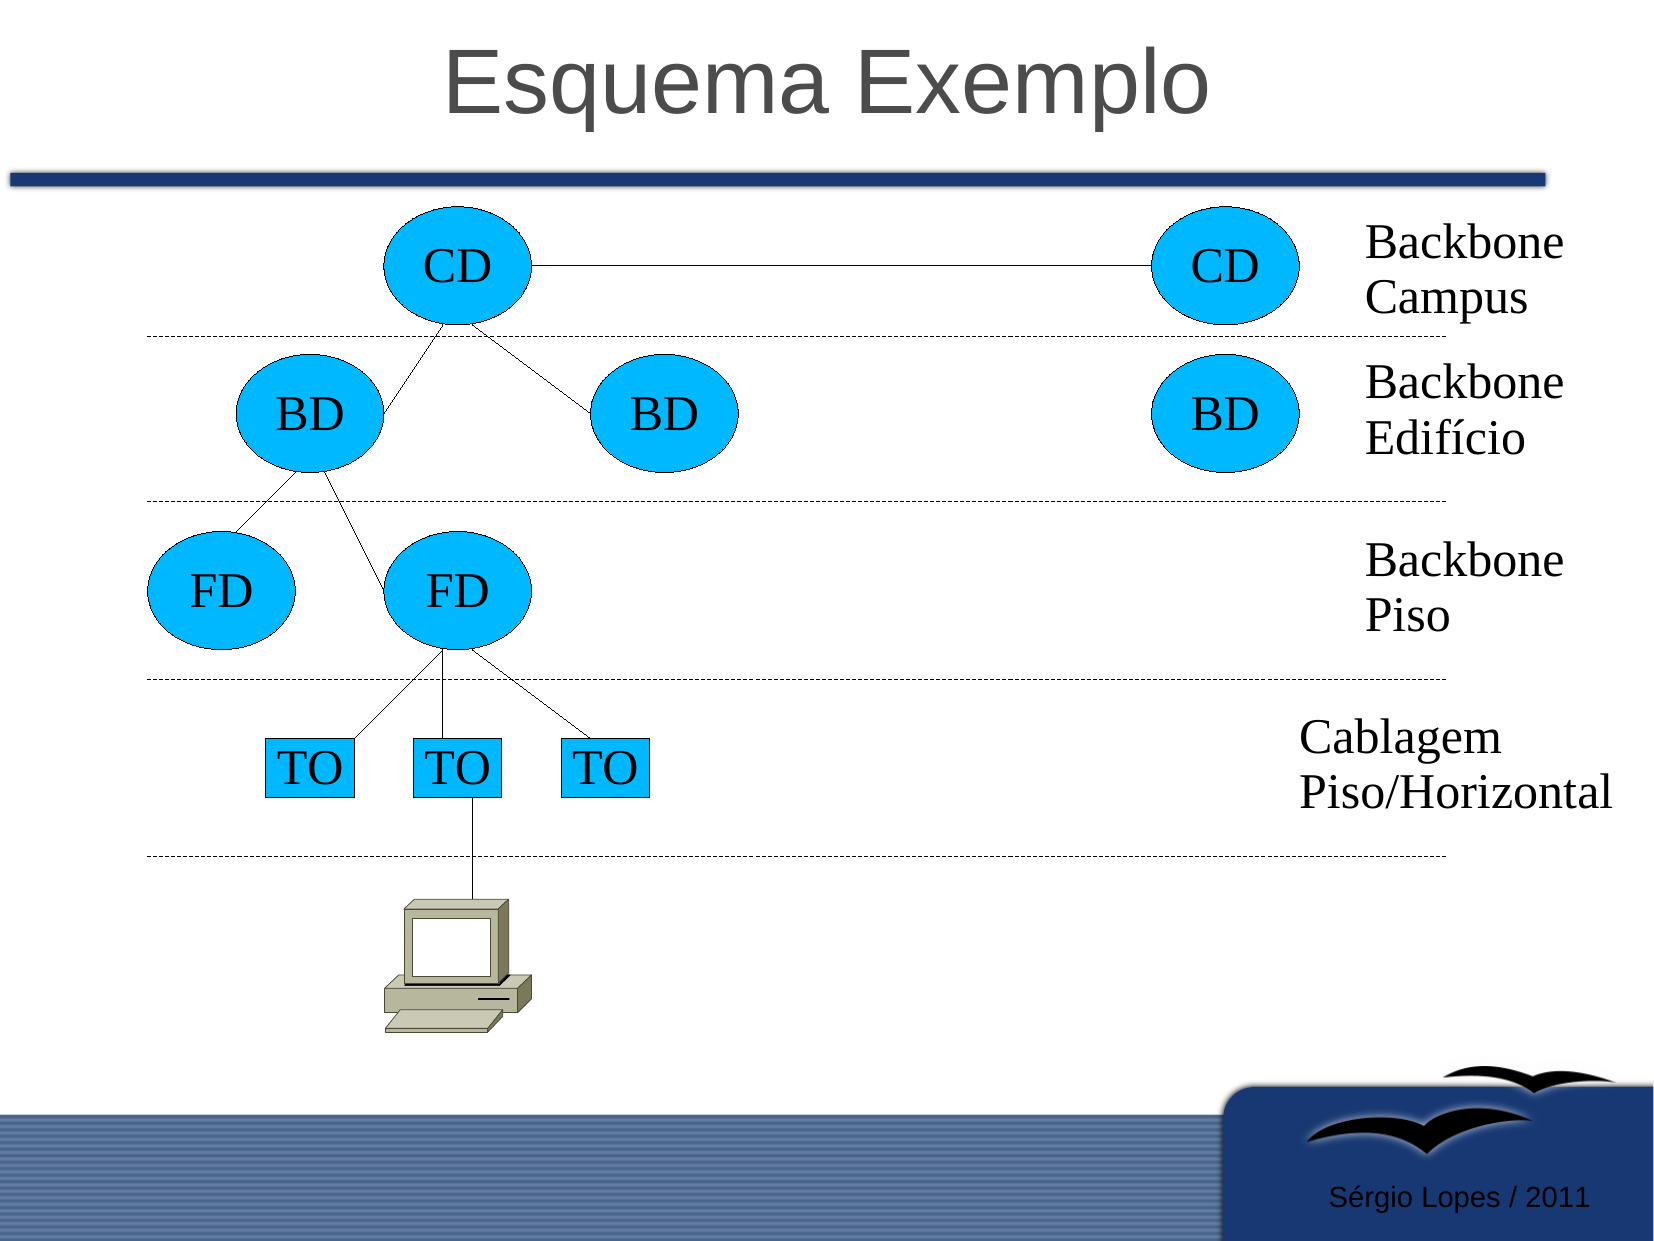

# Esquema Exemplo
CD
CD
Backbone
Campus
BD
BD
BD
Backbone
Edifício
FD
FD
Backbone
Piso
Cablagem
Piso/Horizontal
TO
TO
TO
Sérgio Lopes / 2011